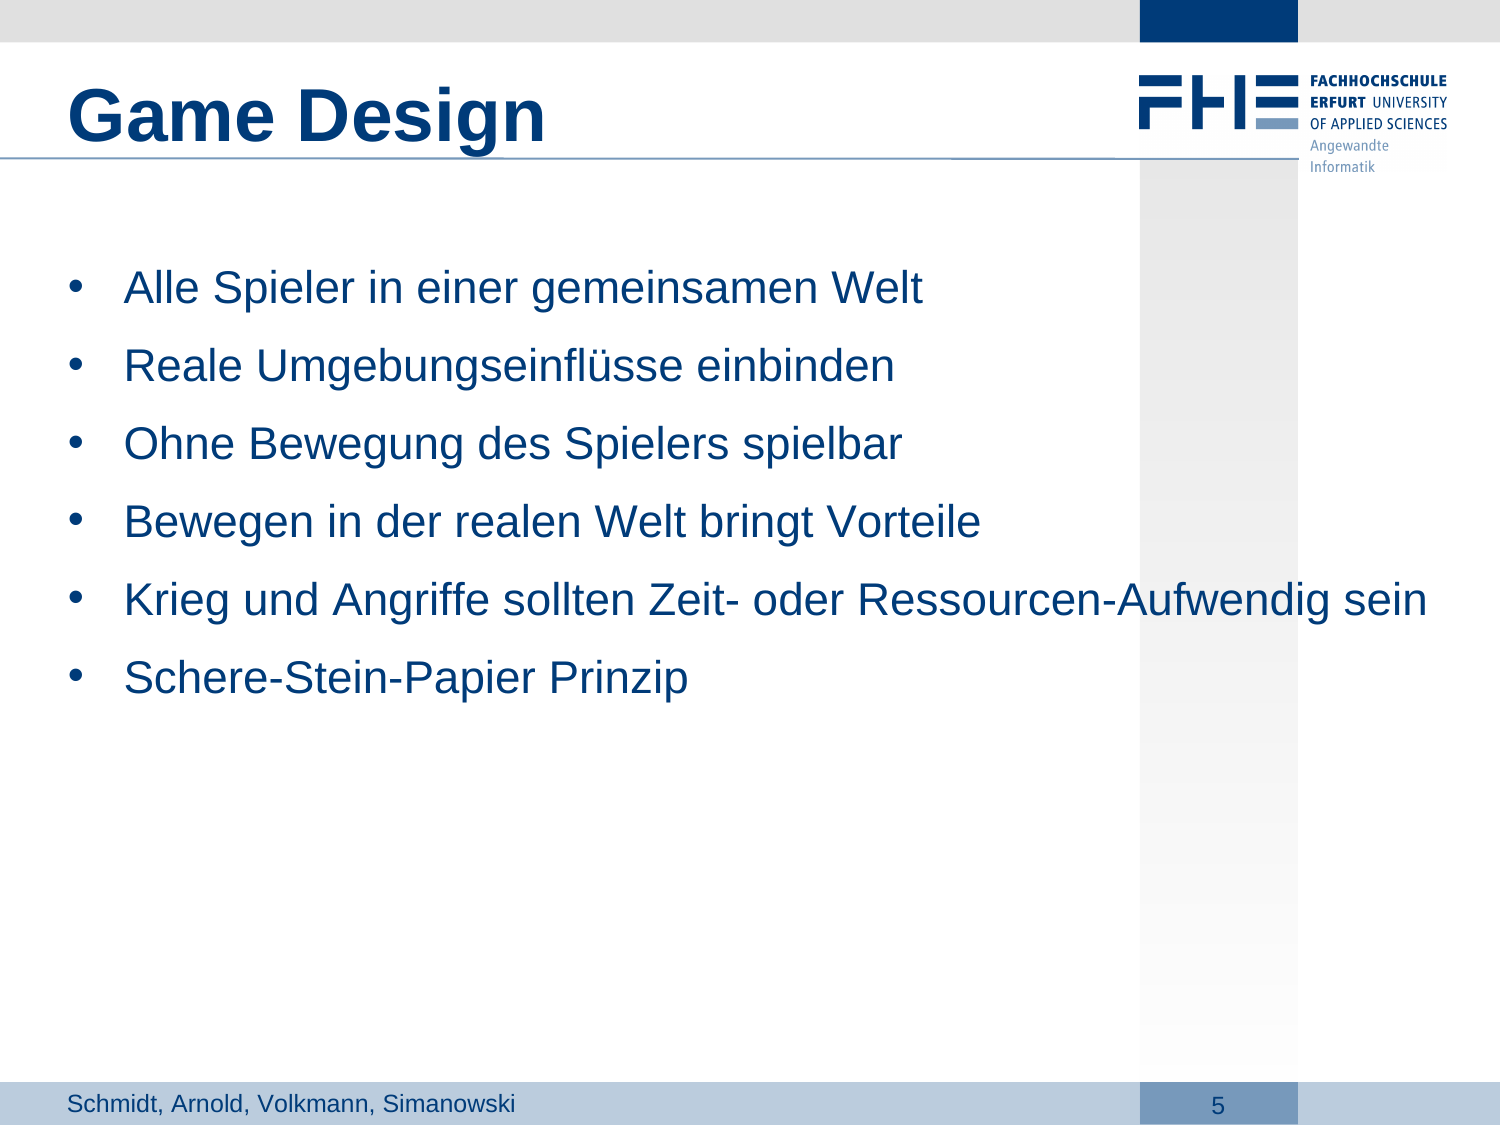

# Game Design
Alle Spieler in einer gemeinsamen Welt
Reale Umgebungseinflüsse einbinden
Ohne Bewegung des Spielers spielbar
Bewegen in der realen Welt bringt Vorteile
Krieg und Angriffe sollten Zeit- oder Ressourcen-Aufwendig sein
Schere-Stein-Papier Prinzip